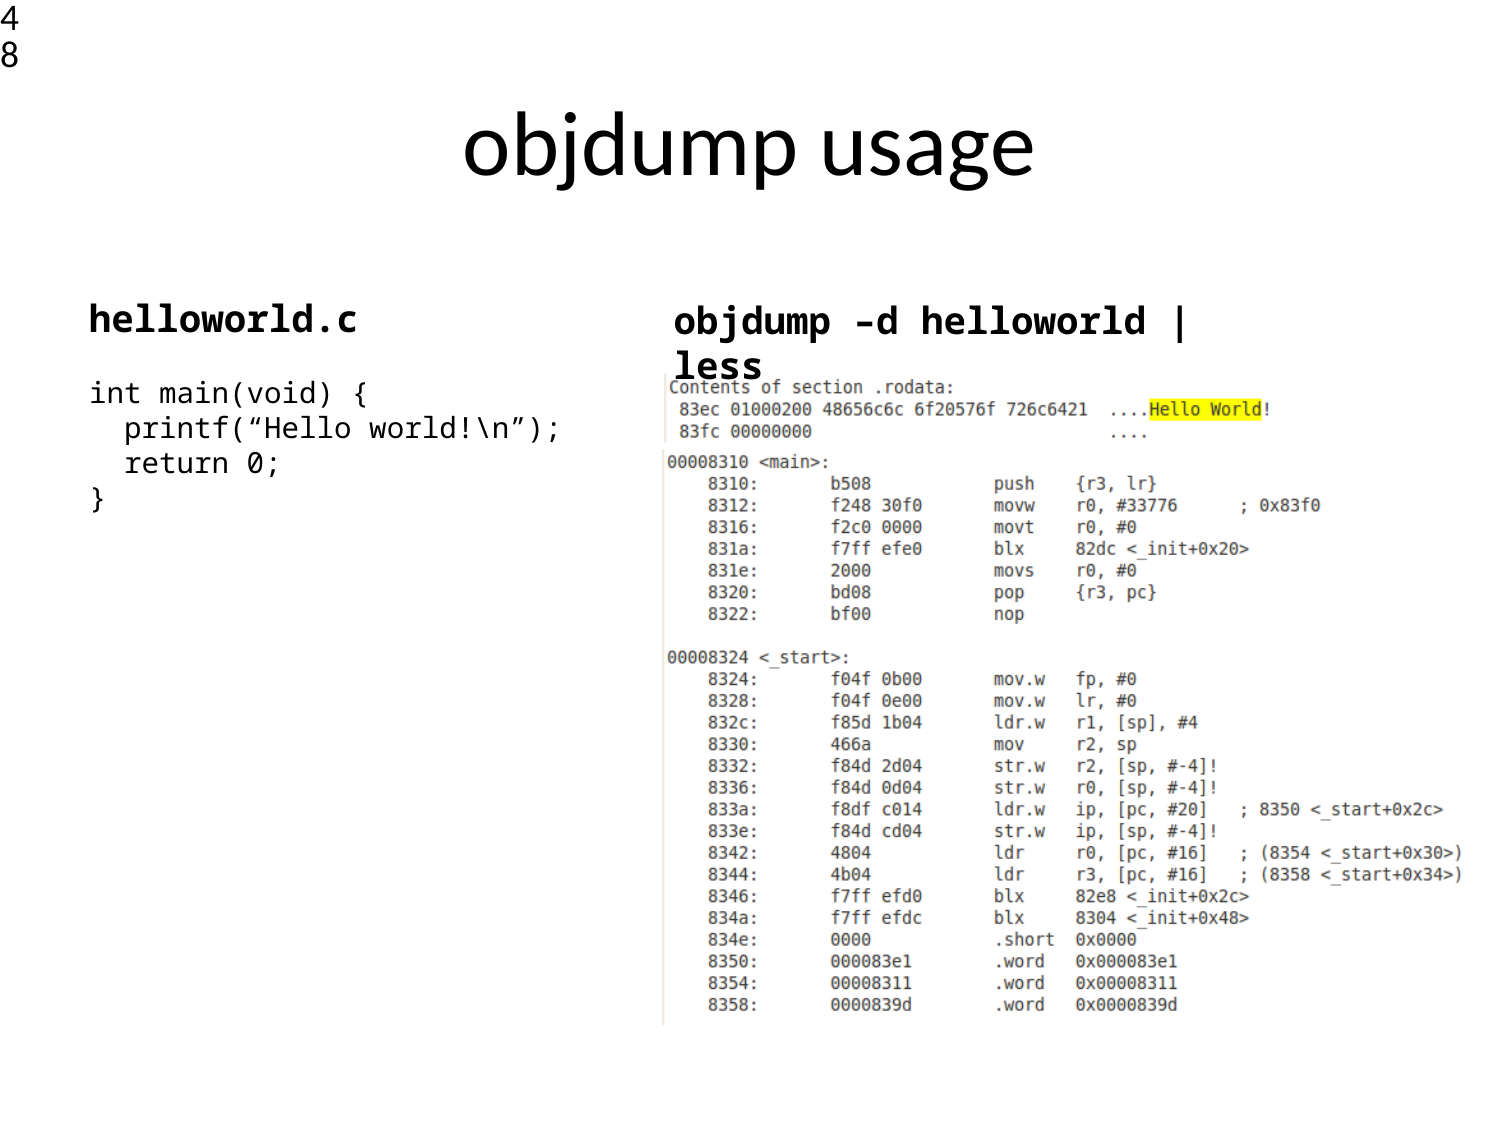

# objdump usage
helloworld.c
objdump –d helloworld | less
int main(void) {
 printf(“Hello world!\n”);
 return 0;
}